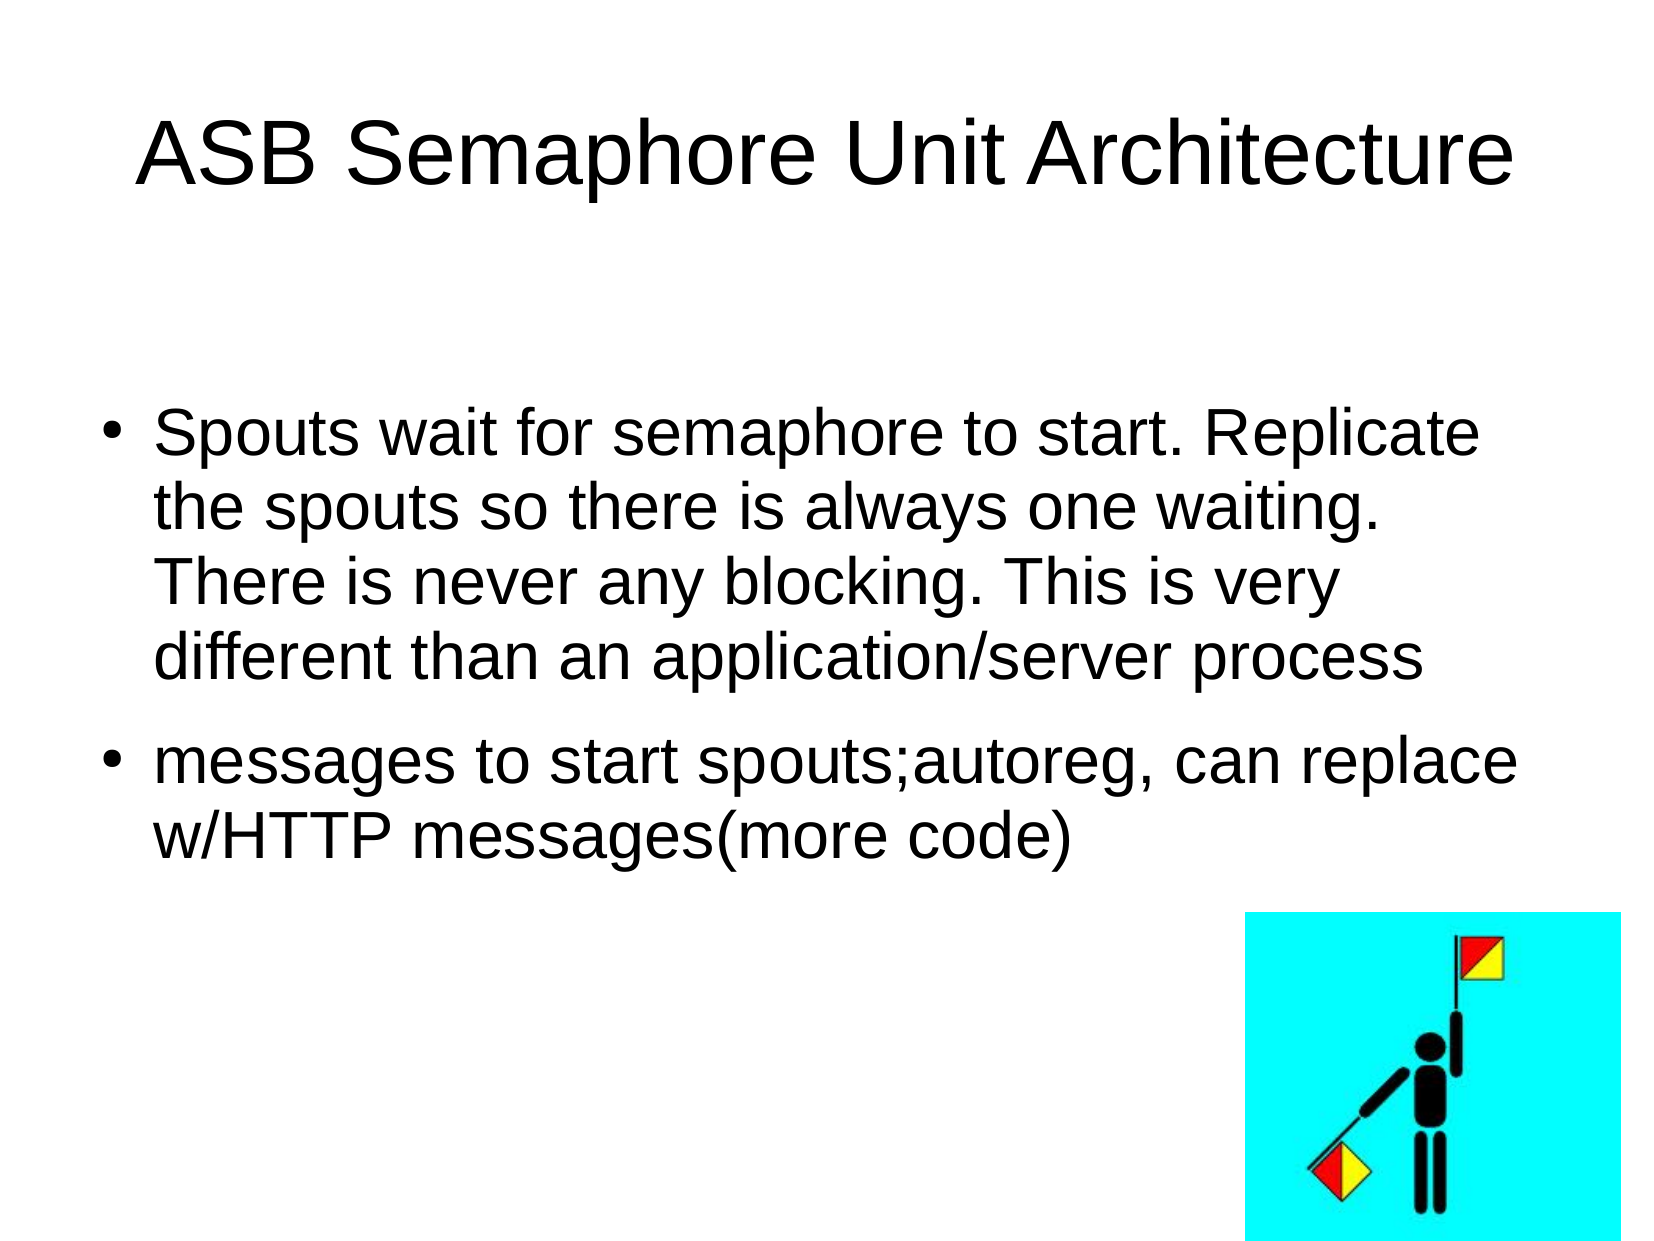

# ASB Semaphore Unit Architecture
Spouts wait for semaphore to start. Replicate the spouts so there is always one waiting. There is never any blocking. This is very different than an application/server process
messages to start spouts;autoreg, can replace w/HTTP messages(more code)